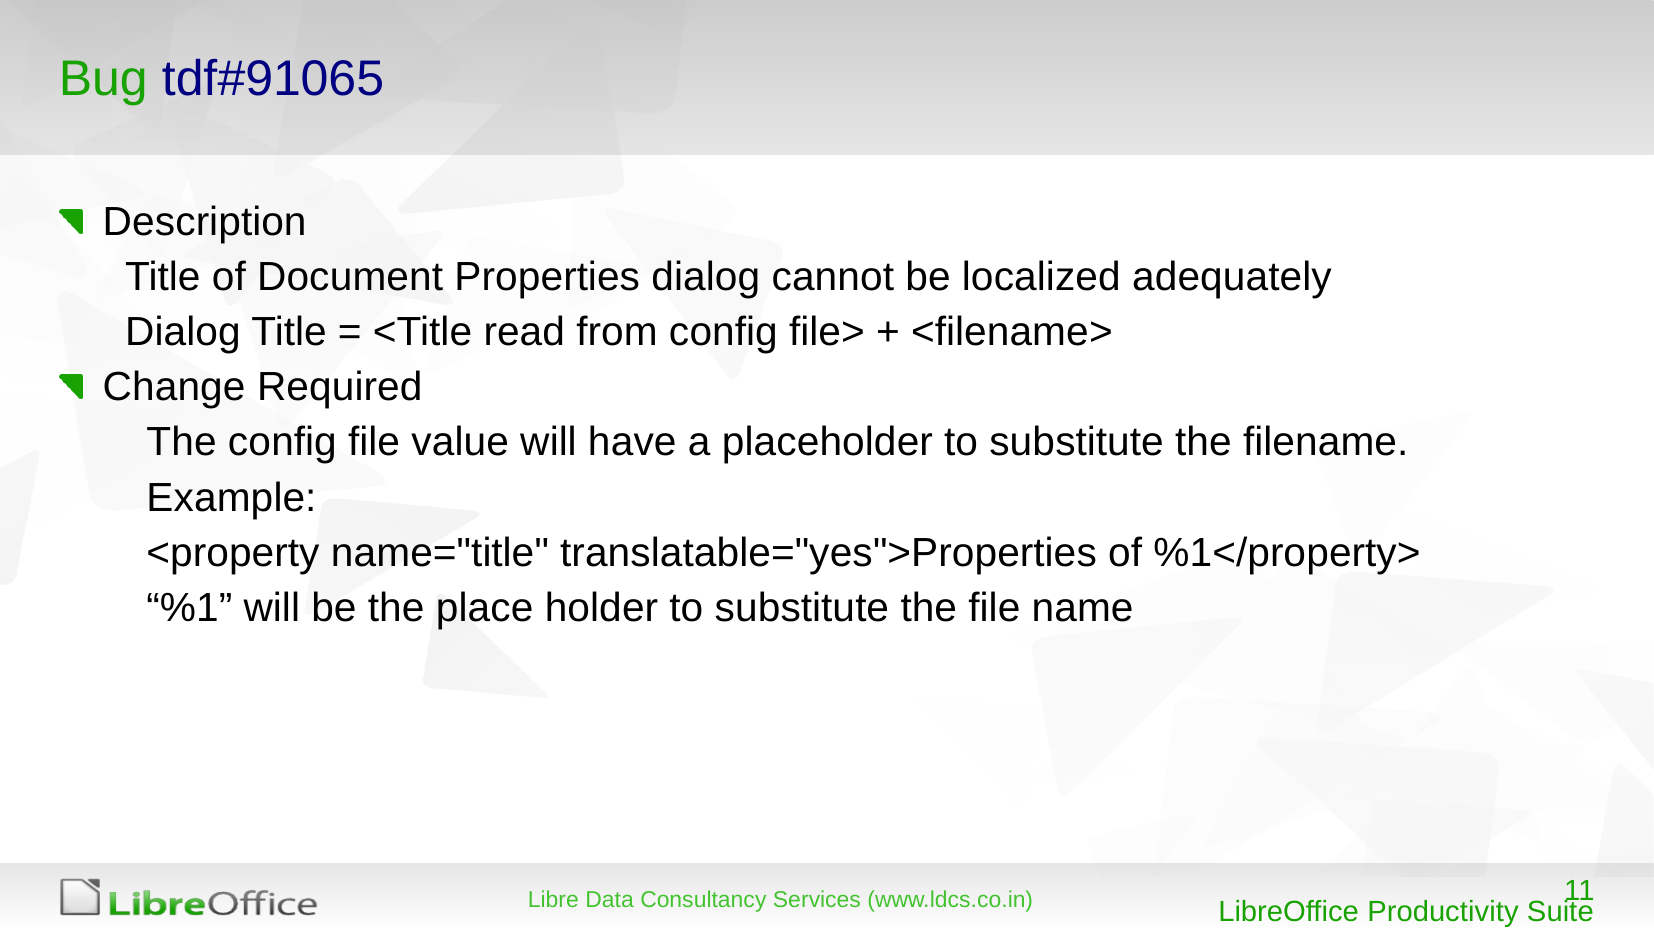

# Bug tdf#91065
Description
 Title of Document Properties dialog cannot be localized adequately
 Dialog Title = <Title read from config file> + <filename>
Change Required
The config file value will have a placeholder to substitute the filename.
Example:
<property name="title" translatable="yes">Properties of %1</property>
“%1” will be the place holder to substitute the file name
11
| Libre Data Consultancy Services (www.ldcs.co.in) |
| --- |
LibreOffice Productivity Suite